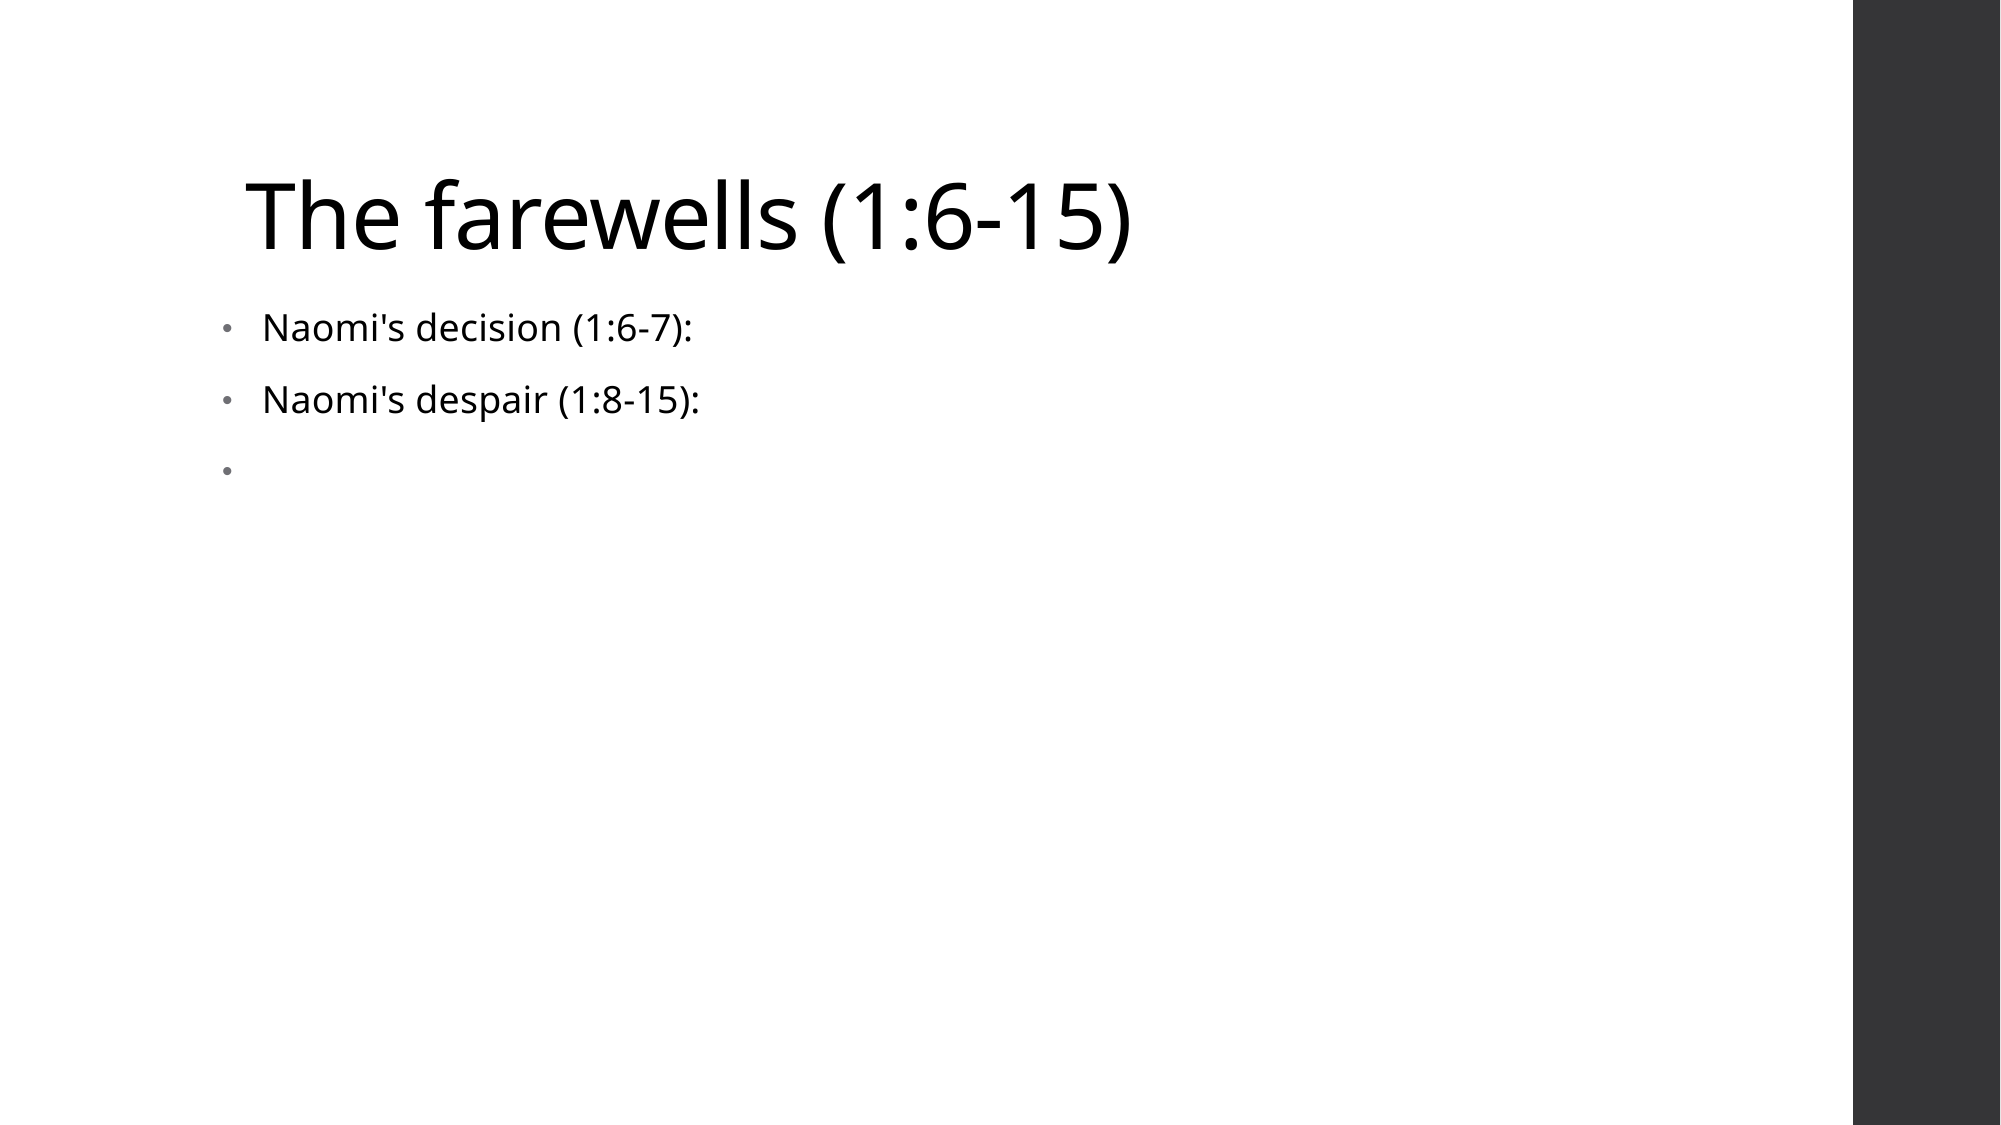

# The farewells (1:6-15)
 Naomi's decision (1:6-7):
 Naomi's despair (1:8-15):